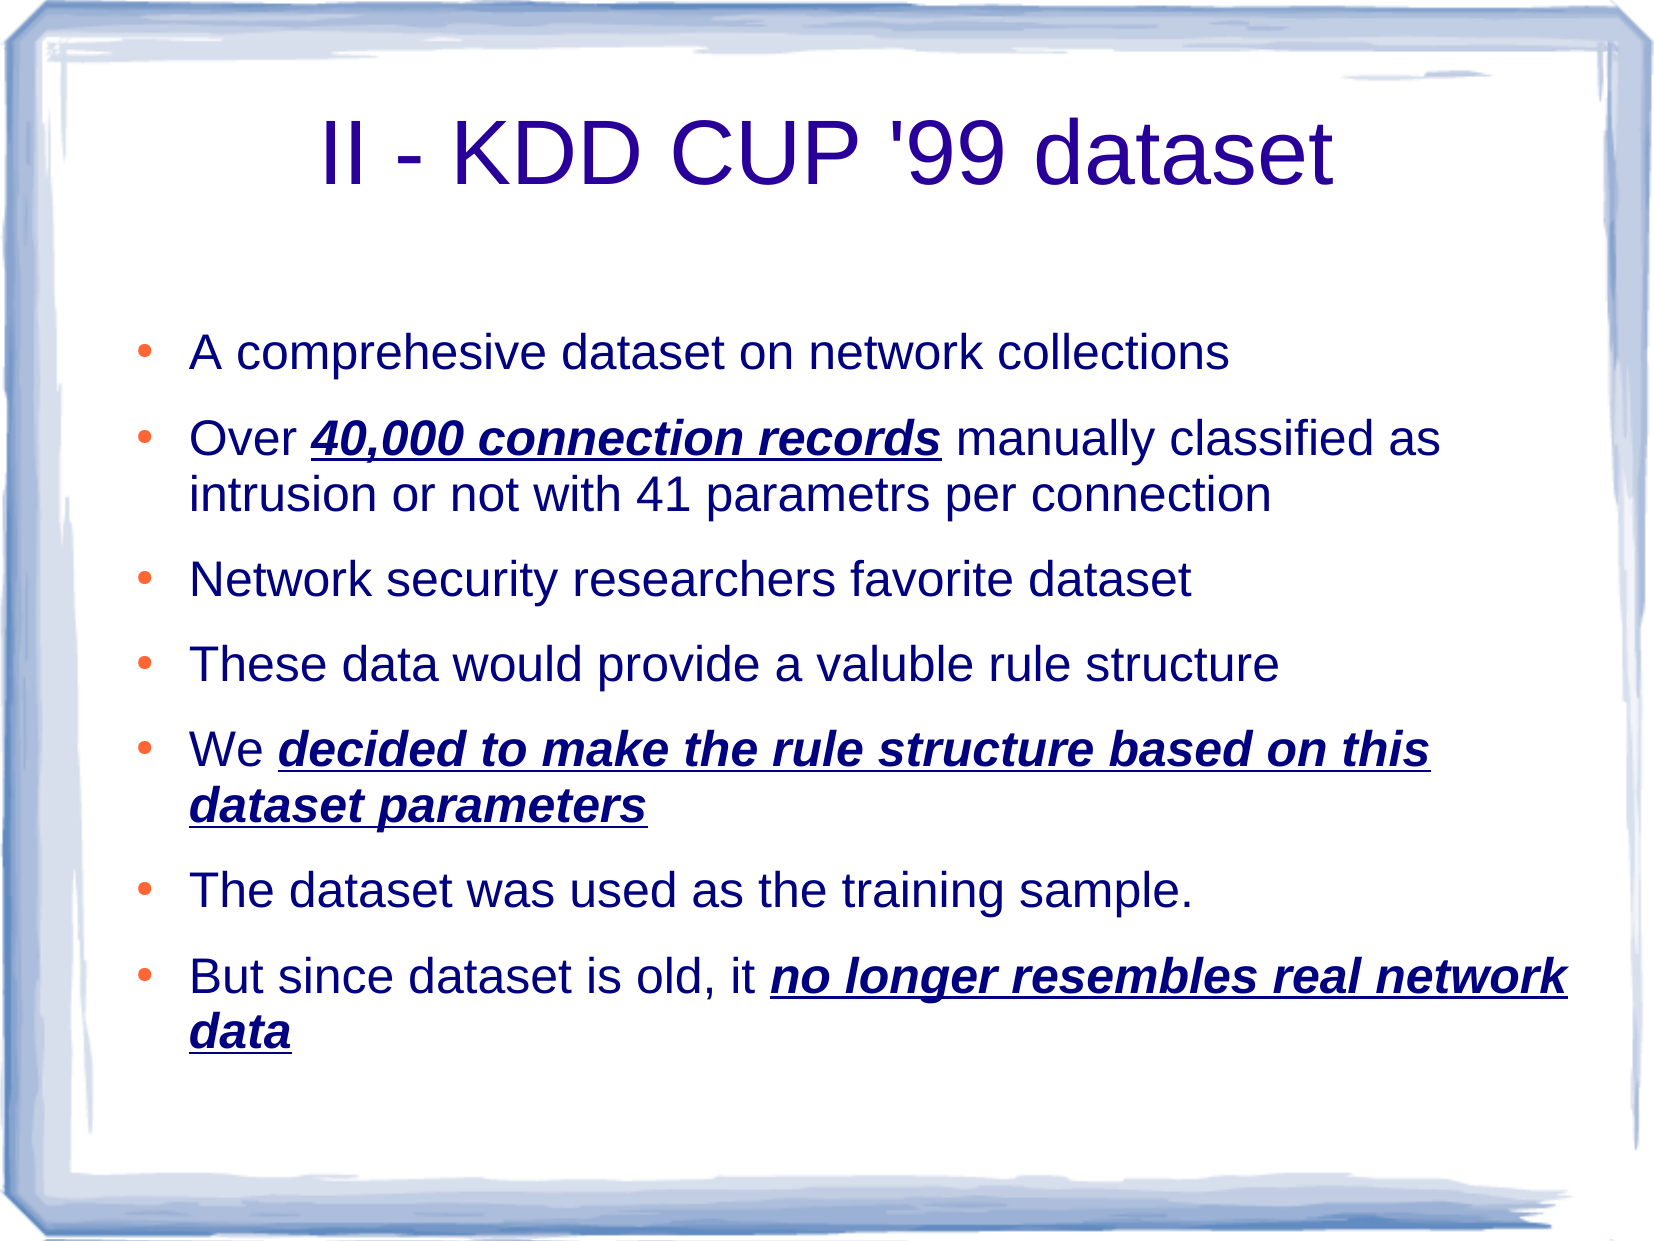

# II - KDD CUP '99 dataset
A comprehesive dataset on network collections
Over 40,000 connection records manually classified as intrusion or not with 41 parametrs per connection
Network security researchers favorite dataset
These data would provide a valuble rule structure
We decided to make the rule structure based on this dataset parameters
The dataset was used as the training sample.
But since dataset is old, it no longer resembles real network data